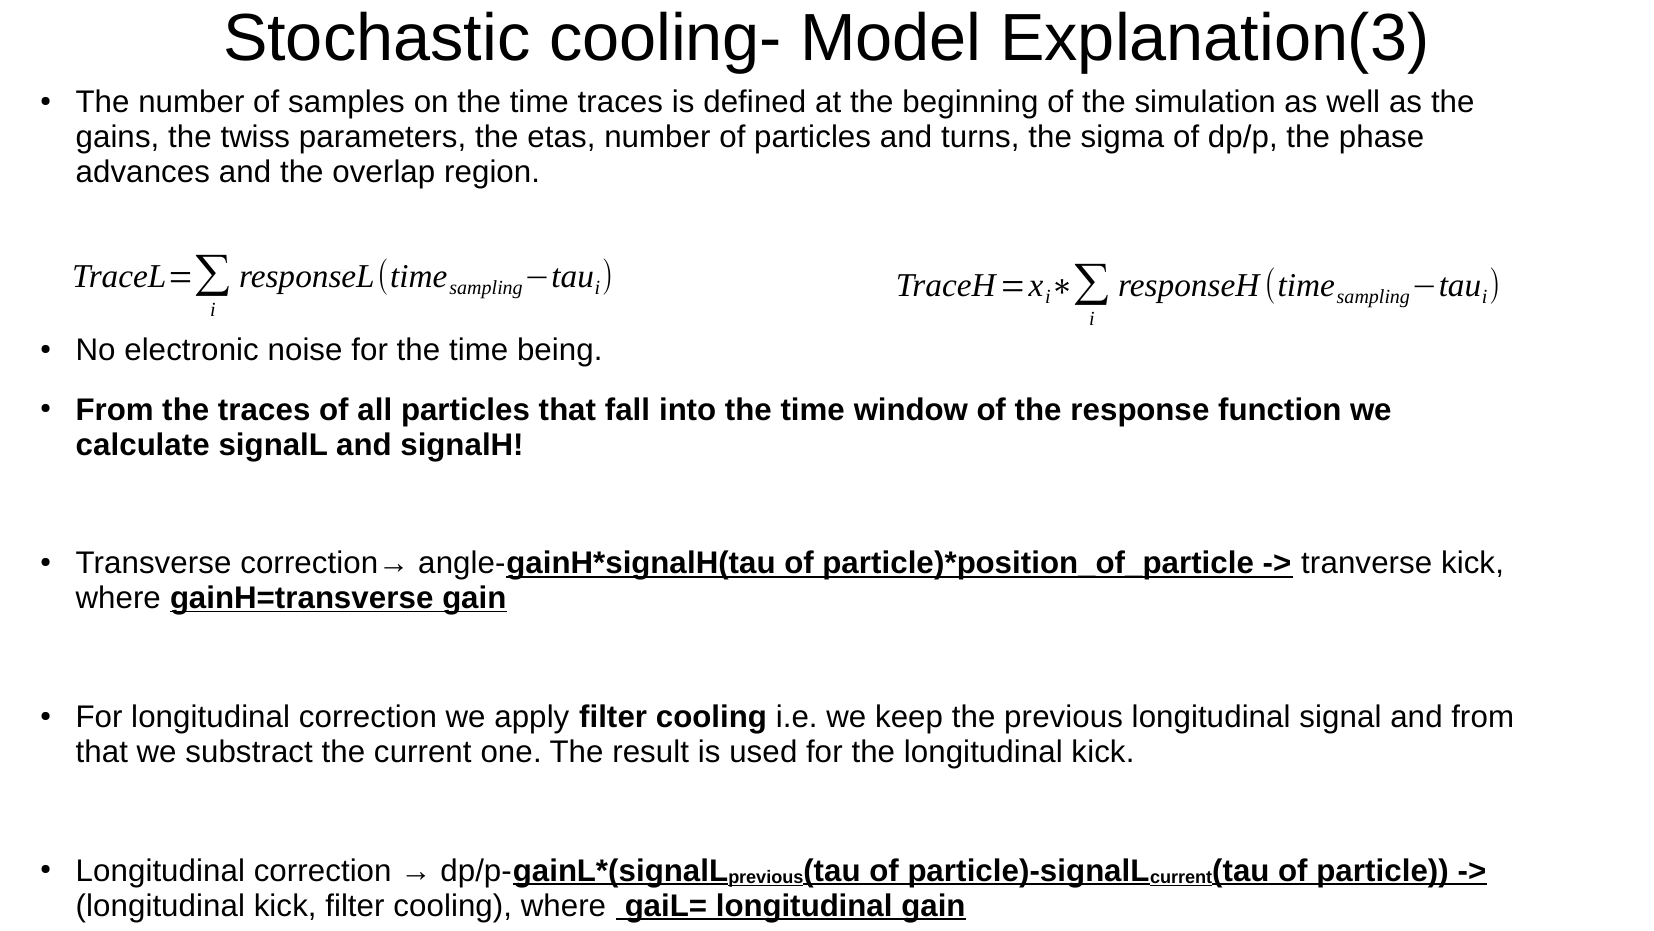

# Stochastic cooling- Model Explanation(3)
The number of samples on the time traces is defined at the beginning of the simulation as well as the gains, the twiss parameters, the etas, number of particles and turns, the sigma of dp/p, the phase advances and the overlap region.
No electronic noise for the time being.
From the traces of all particles that fall into the time window of the response function we calculate signalL and signalH!
Transverse correction→ angle-gainH*signalH(tau of particle)*position_of_particle -> tranverse kick, where gainH=transverse gain
For longitudinal correction we apply filter cooling i.e. we keep the previous longitudinal signal and from that we substract the current one. The result is used for the longitudinal kick.
Longitudinal correction → dp/p-gainL*(signalLprevious(tau of particle)-signalLcurrent(tau of particle)) -> (longitudinal kick, filter cooling), where gaiL= longitudinal gain